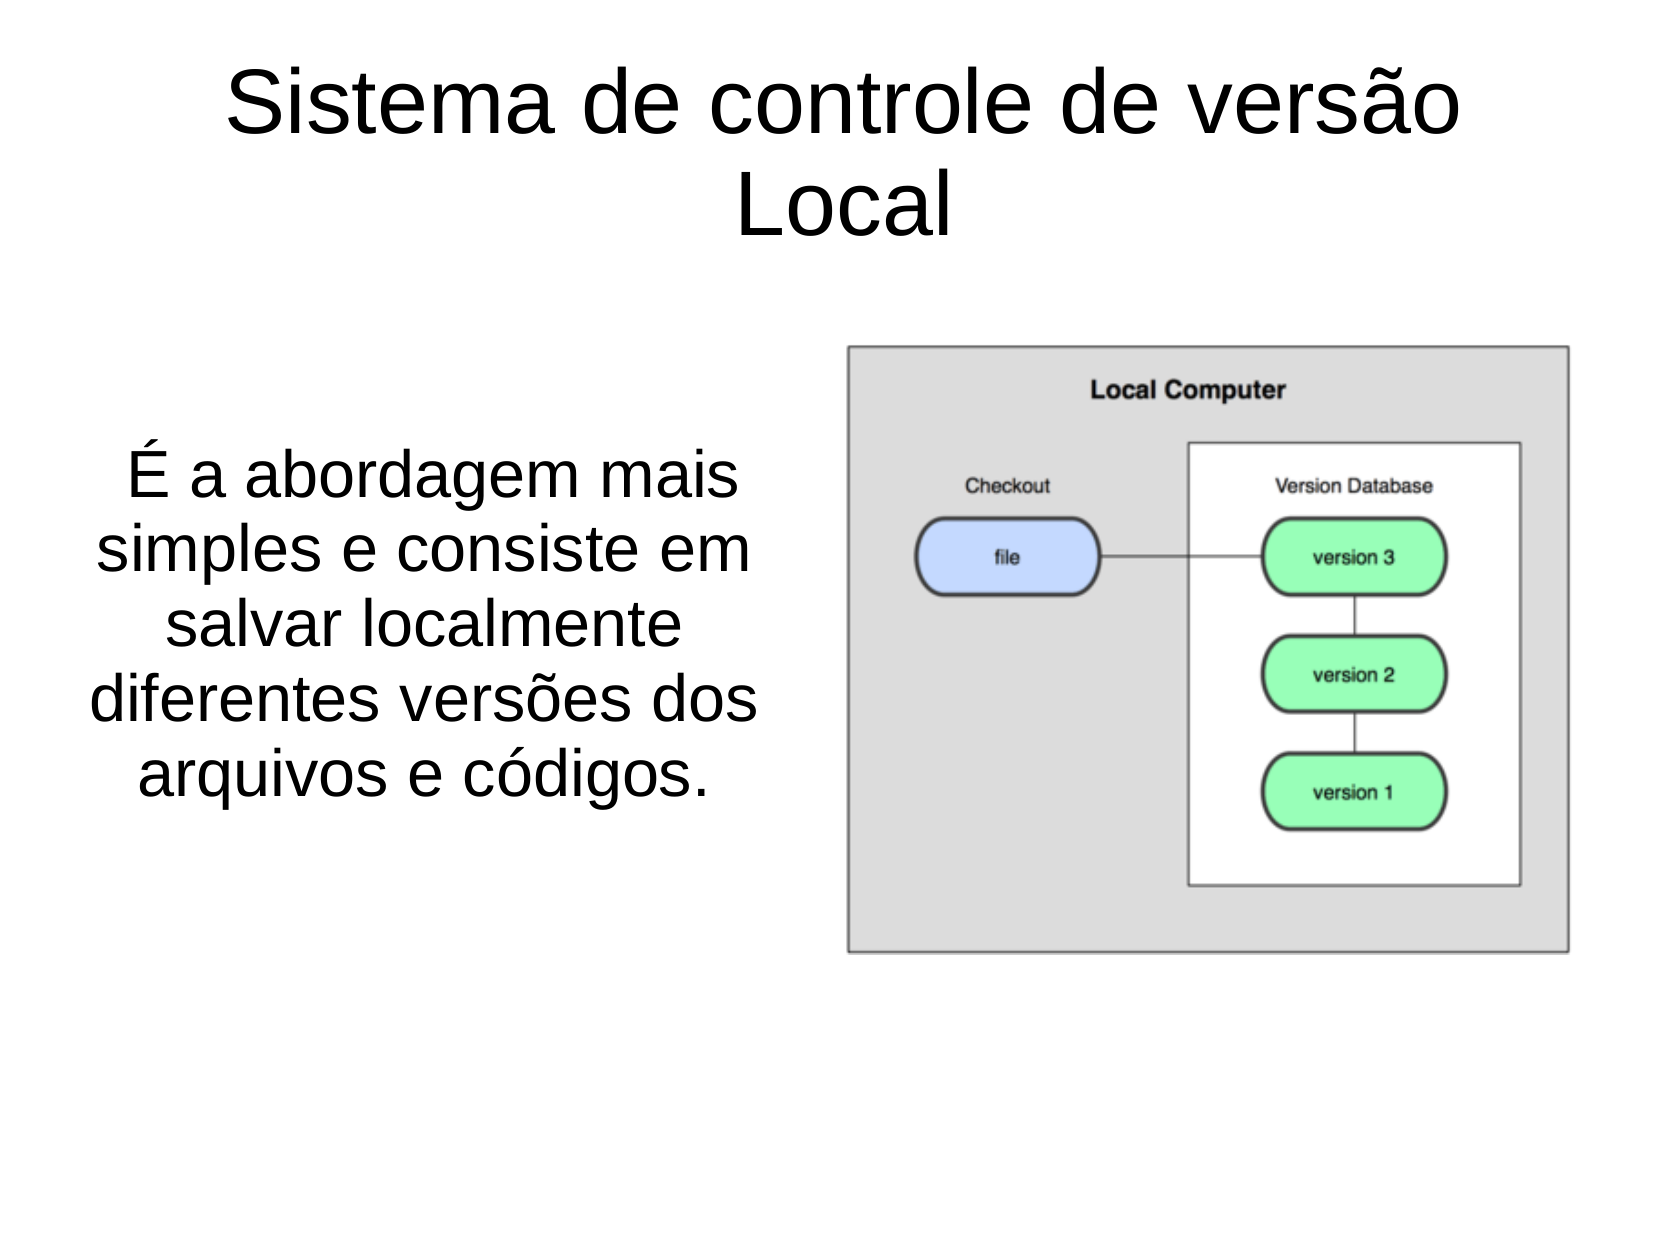

# Sistema de controle de versão Local
 É a abordagem mais simples e consiste em salvar localmente diferentes versões dos arquivos e códigos.